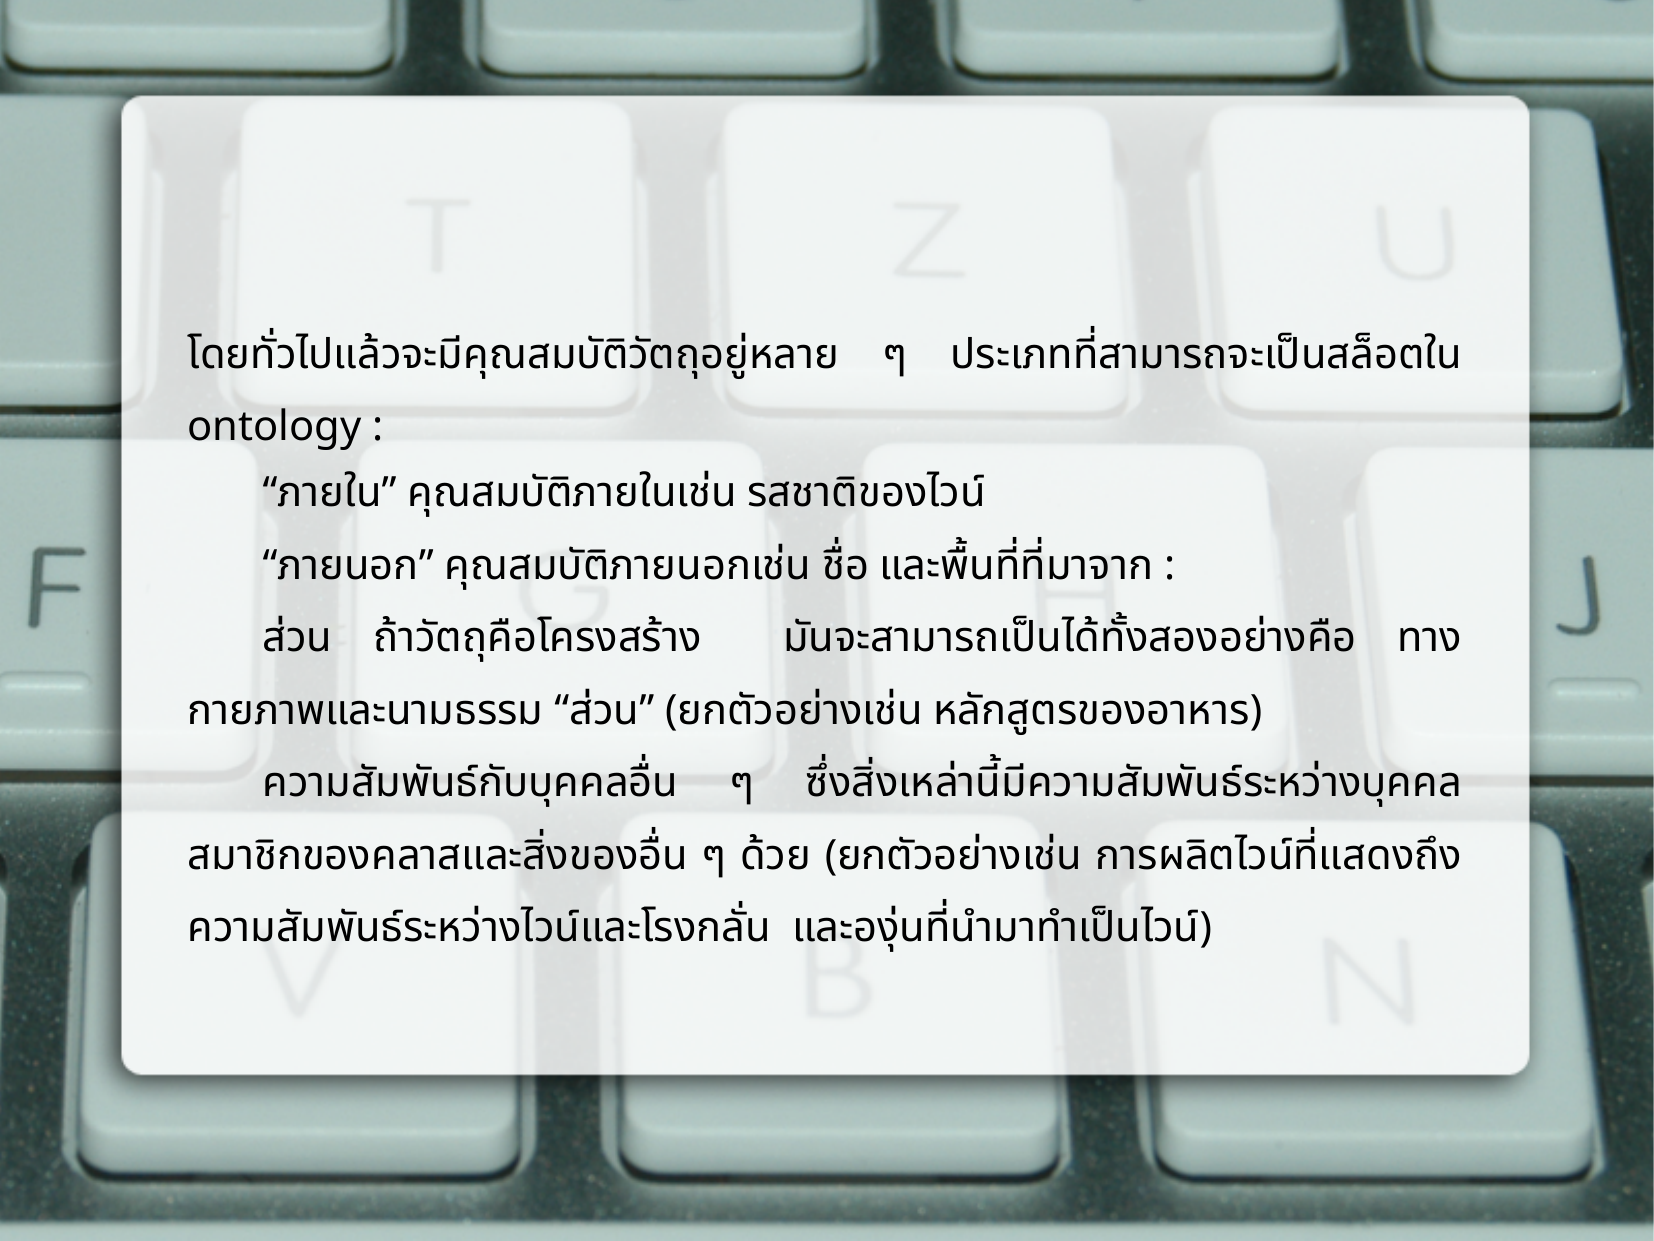

#
โดยทั่วไปแล้วจะมีคุณสมบัติวัตถุอยู่หลาย ๆ ประเภทที่สามารถจะเป็นสล็อตใน ontology :
	“ภายใน” คุณสมบัติภายในเช่น รสชาติของไวน์
	“ภายนอก” คุณสมบัติภายนอกเช่น ชื่อ และพื้นที่ที่มาจาก :
	ส่วน ถ้าวัตถุคือโครงสร้าง มันจะสามารถเป็นได้ทั้งสองอย่างคือ ทางกายภาพและนามธรรม “ส่วน” (ยกตัวอย่างเช่น หลักสูตรของอาหาร)
	ความสัมพันธ์กับบุคคลอื่น ๆ ซึ่งสิ่งเหล่านี้มีความสัมพันธ์ระหว่างบุคคล สมาชิกของคลาสและสิ่งของอื่น ๆ ด้วย (ยกตัวอย่างเช่น การผลิตไวน์ที่แสดงถึงความสัมพันธ์ระหว่างไวน์และโรงกลั่น และองุ่นที่นำมาทำเป็นไวน์)